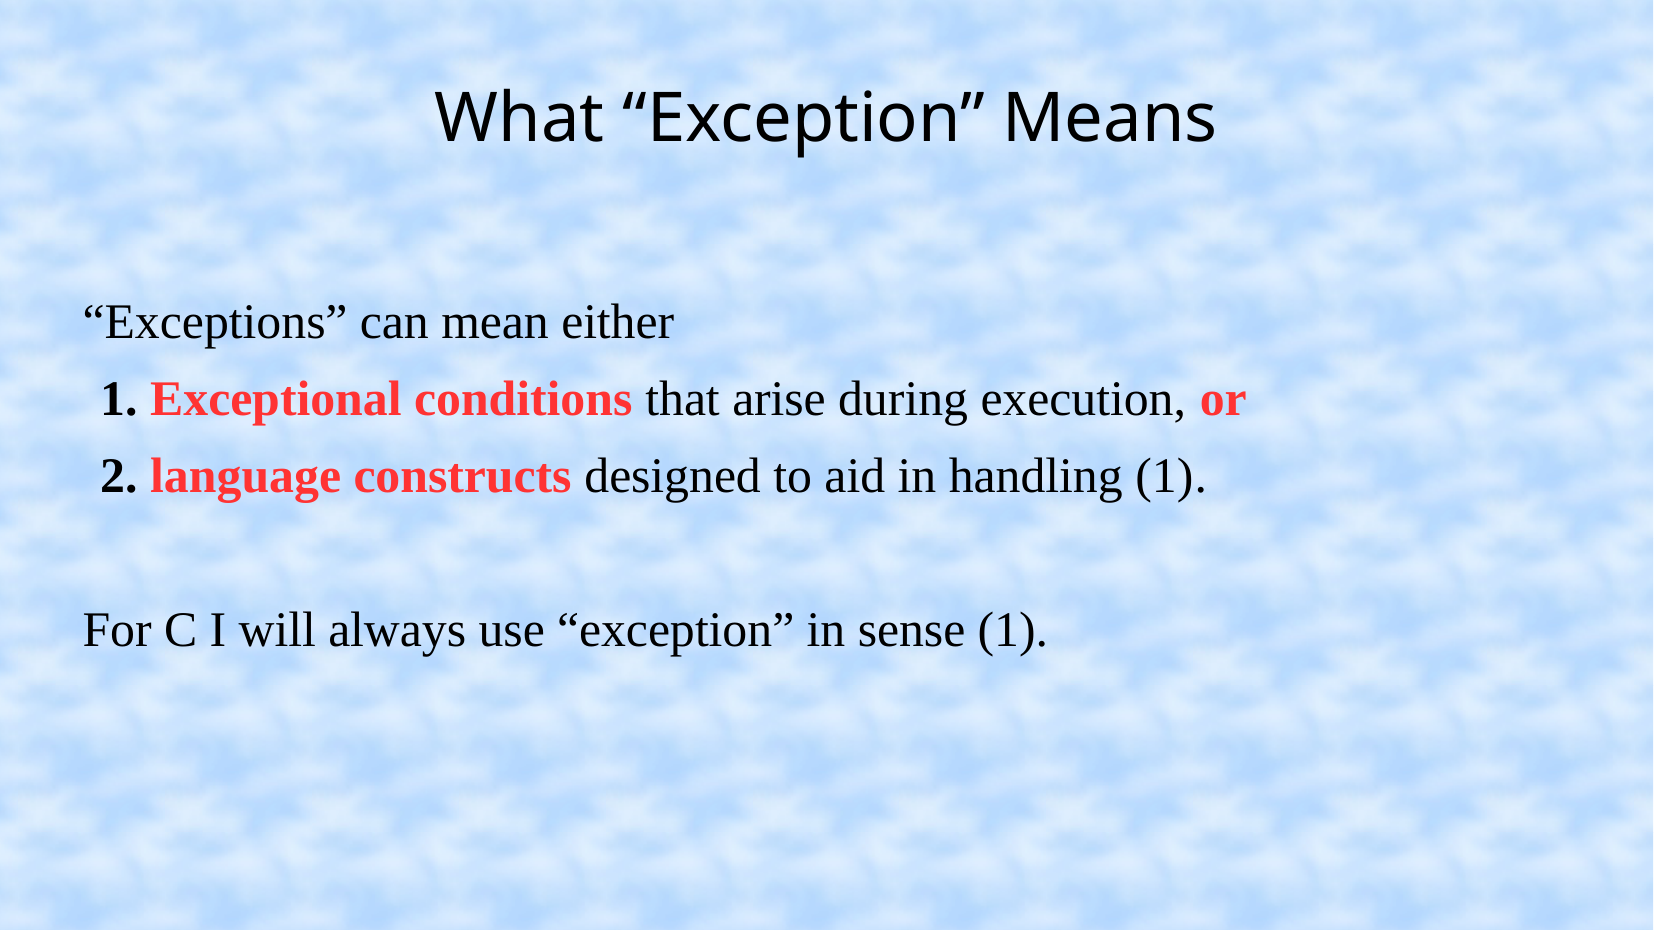

# What “Exception” Means
“Exceptions” can mean either
Exceptional conditions that arise during execution, or
language constructs designed to aid in handling (1).
For C I will always use “exception” in sense (1).